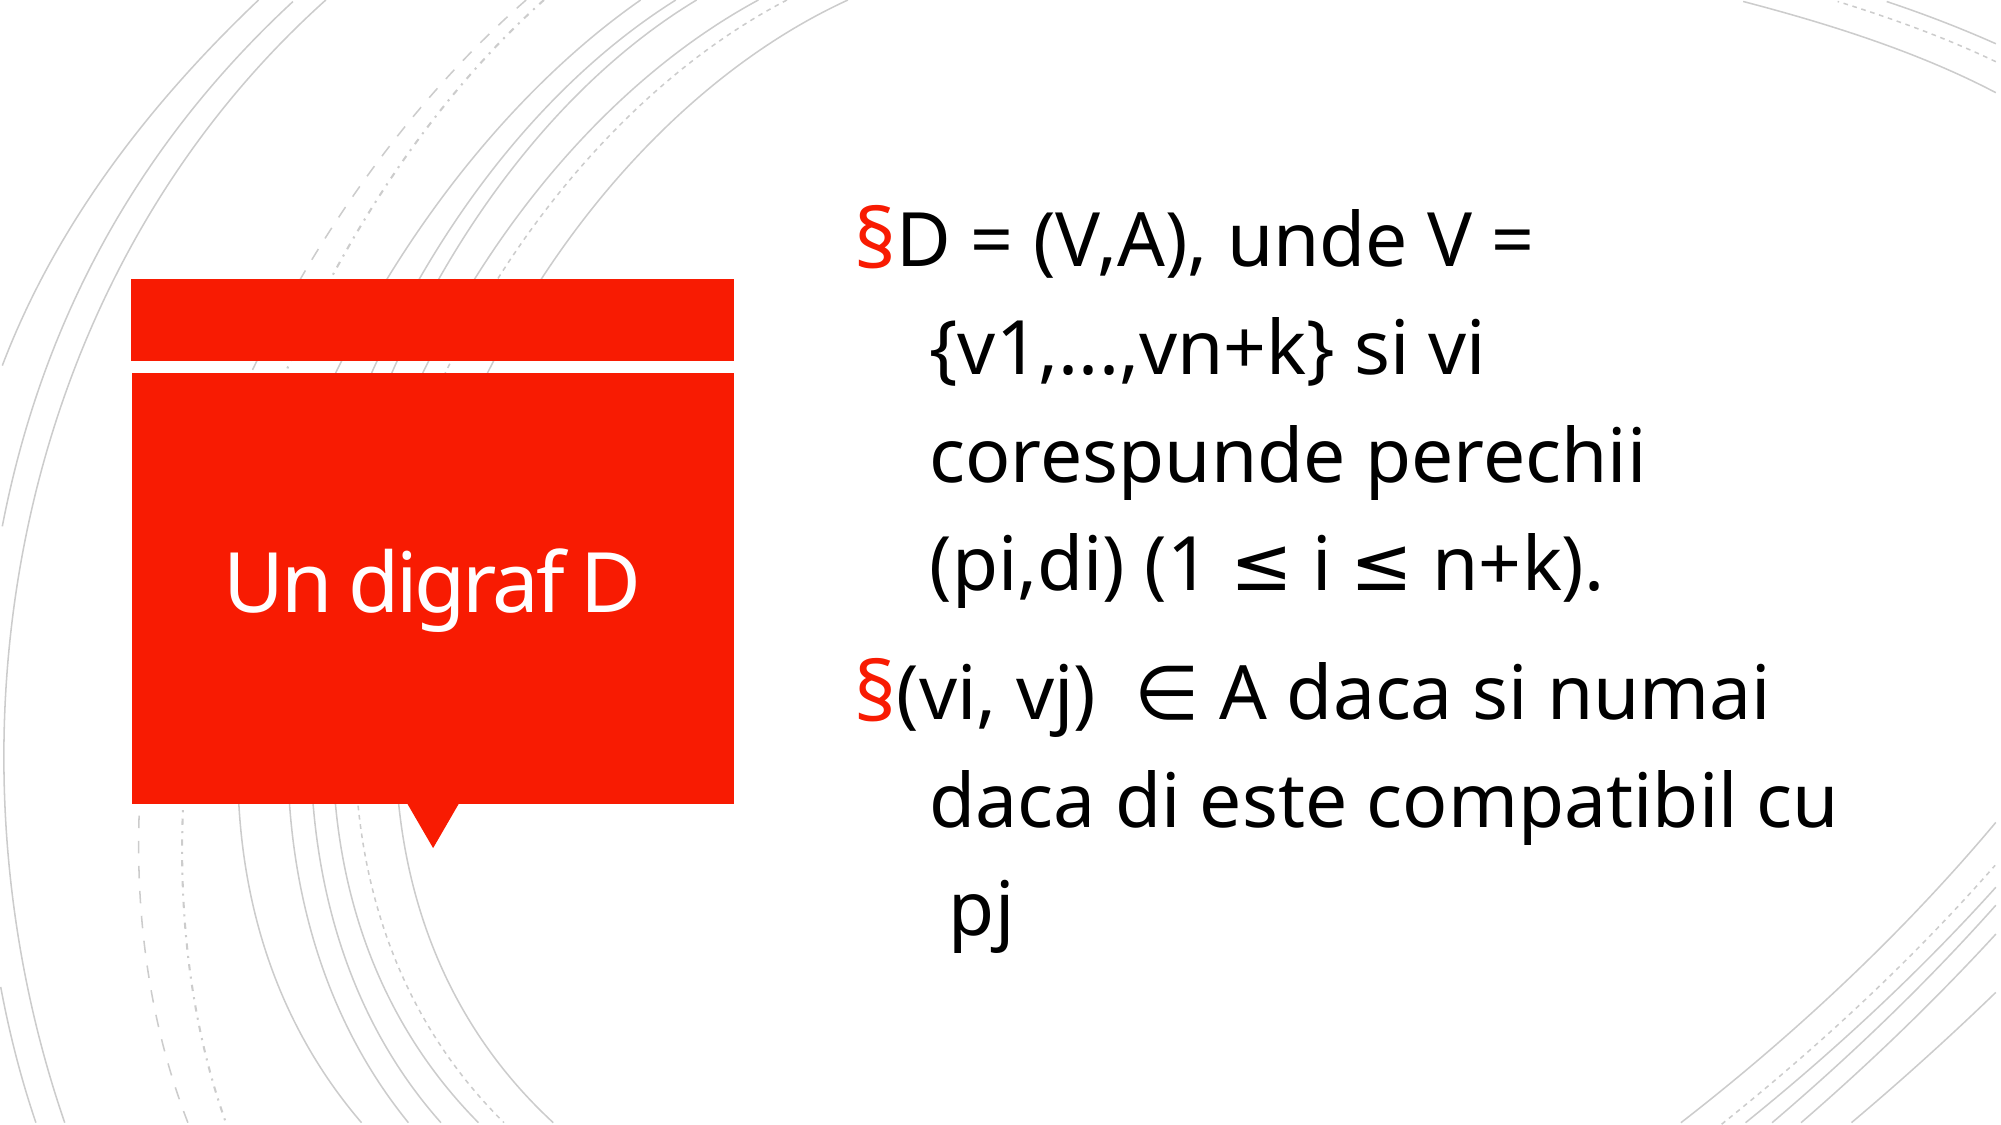

D = (V,A), unde V = {v1,...,vn+k} si vi corespunde perechii (pi,di) (1 ≤ i ≤ n+k).
(vi, vj) ∈ A daca si numai daca di este compatibil cu pj
# Un digraf D